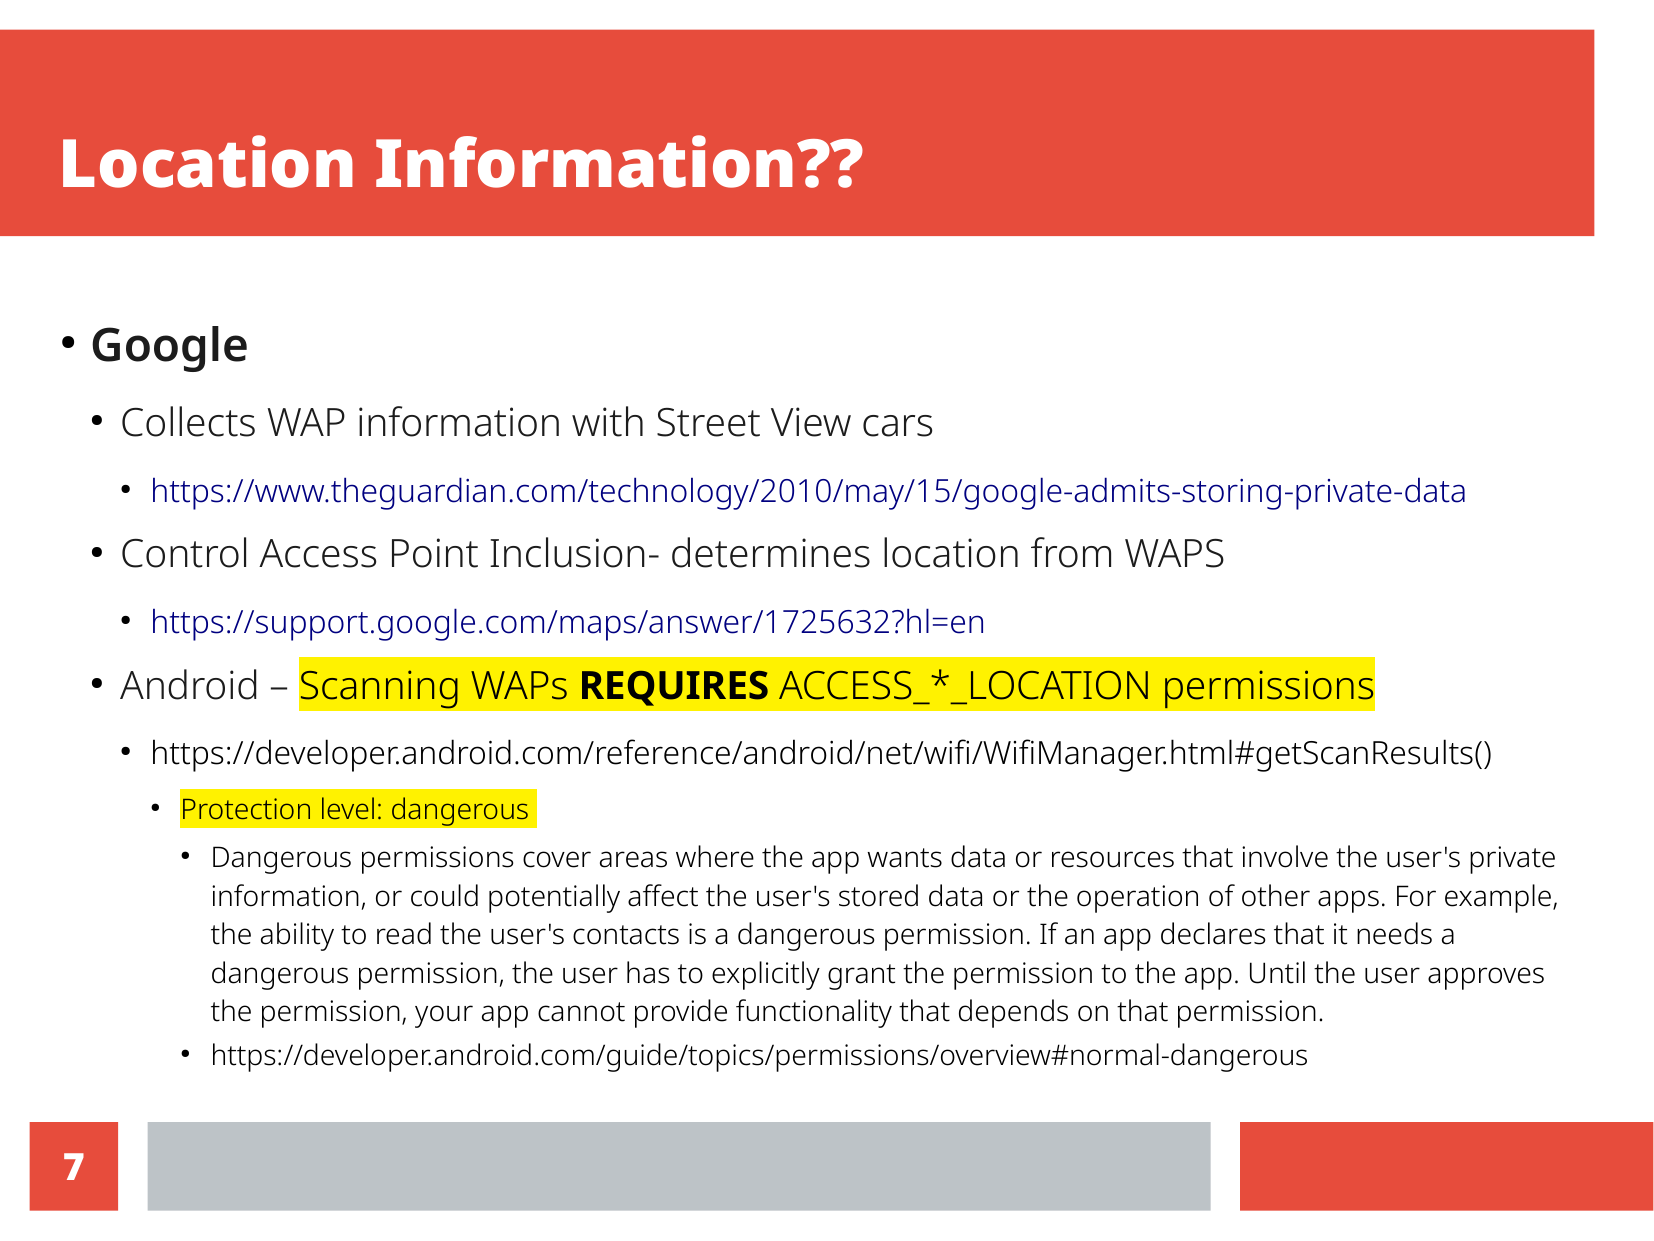

# Location Information??
Google
Collects WAP information with Street View cars
https://www.theguardian.com/technology/2010/may/15/google-admits-storing-private-data
Control Access Point Inclusion- determines location from WAPS
https://support.google.com/maps/answer/1725632?hl=en
Android – Scanning WAPs REQUIRES ACCESS_*_LOCATION permissions
https://developer.android.com/reference/android/net/wifi/WifiManager.html#getScanResults()
Protection level: dangerous
Dangerous permissions cover areas where the app wants data or resources that involve the user's private information, or could potentially affect the user's stored data or the operation of other apps. For example, the ability to read the user's contacts is a dangerous permission. If an app declares that it needs a dangerous permission, the user has to explicitly grant the permission to the app. Until the user approves the permission, your app cannot provide functionality that depends on that permission.
https://developer.android.com/guide/topics/permissions/overview#normal-dangerous
7